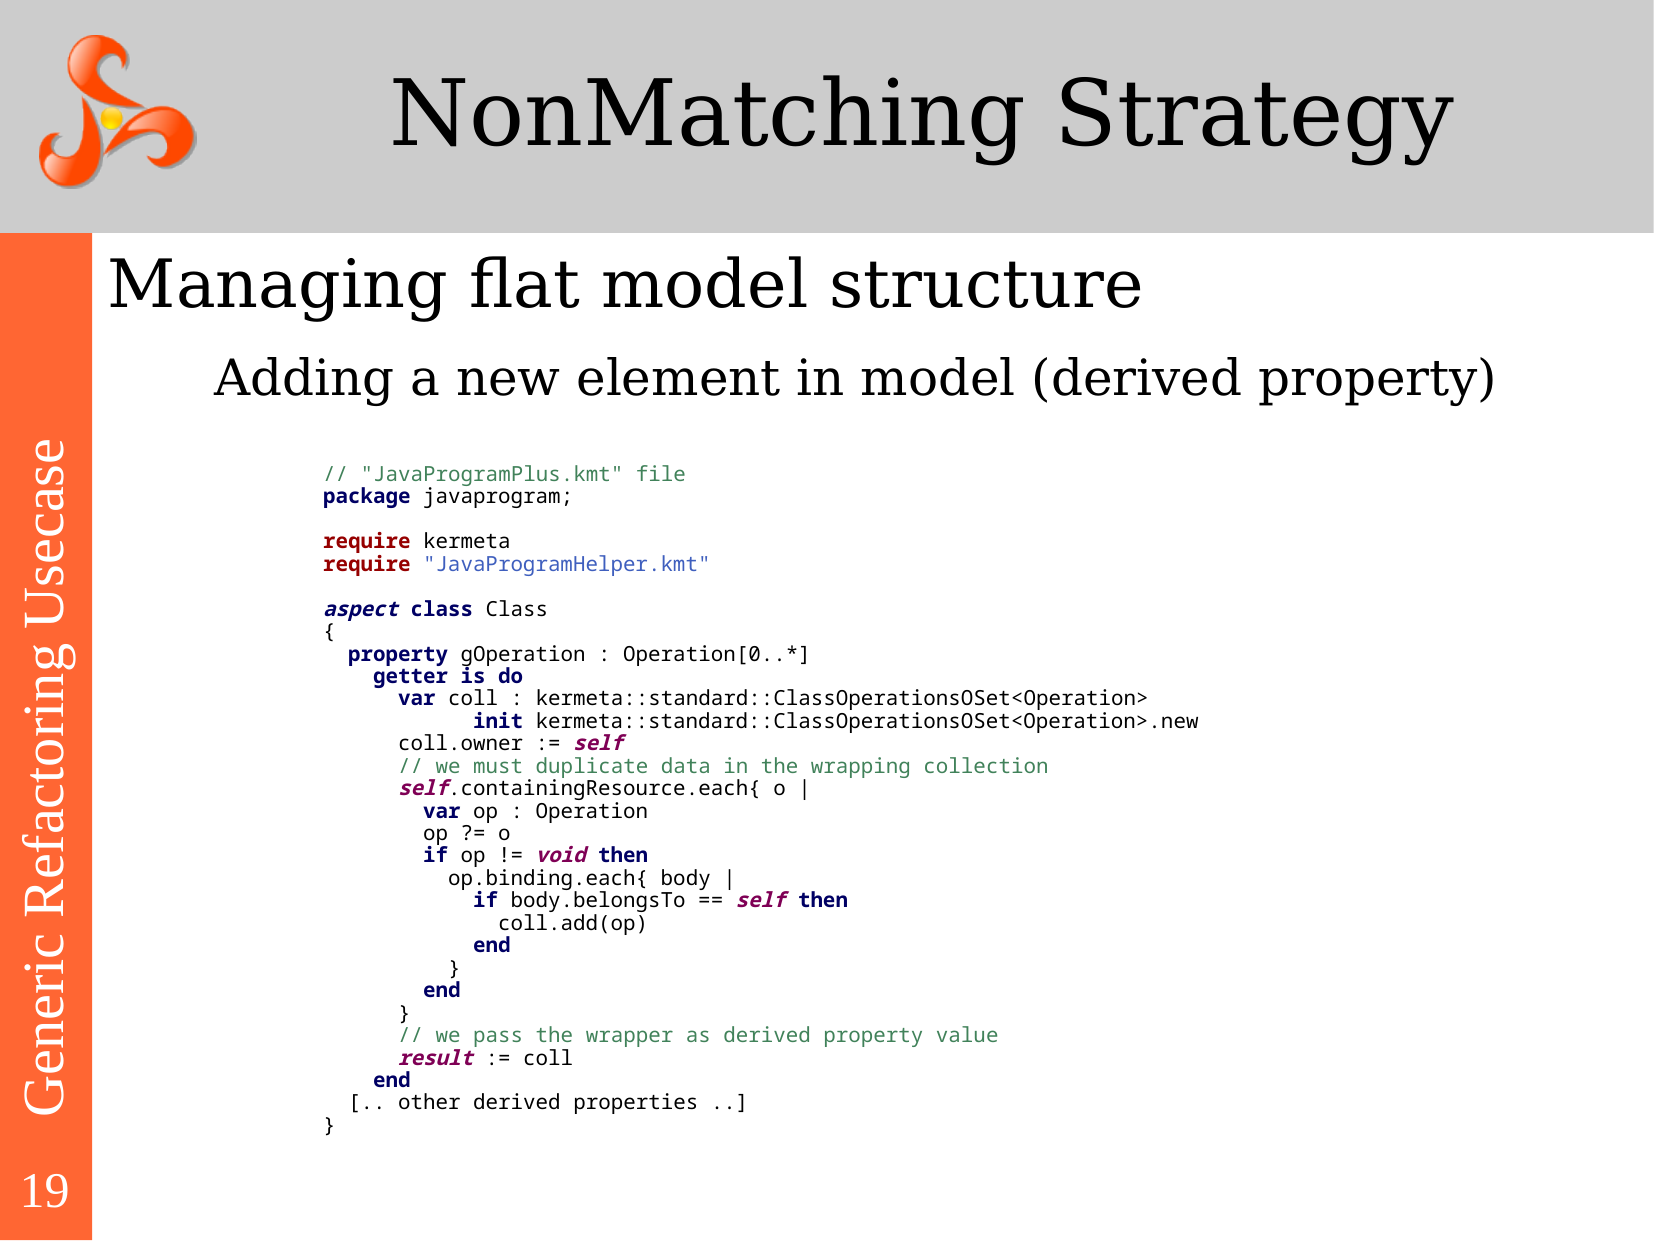

# NonMatching Strategy
Managing flat model structure
Adding a new element in model (derived property)
// "JavaProgramPlus.kmt" file
package javaprogram;
require kermeta
require "JavaProgramHelper.kmt"
aspect class Class
{
 property gOperation : Operation[0..*]
 getter is do
 var coll : kermeta::standard::ClassOperationsOSet<Operation>
 init kermeta::standard::ClassOperationsOSet<Operation>.new
 coll.owner := self
 // we must duplicate data in the wrapping collection
 self.containingResource.each{ o |
 var op : Operation
 op ?= o
 if op != void then
 op.binding.each{ body |
 if body.belongsTo == self then
 coll.add(op)
 end
 }
 end
 }
 // we pass the wrapper as derived property value
 result := coll
 end
 [.. other derived properties ..]
}
Generic Refactoring Usecase